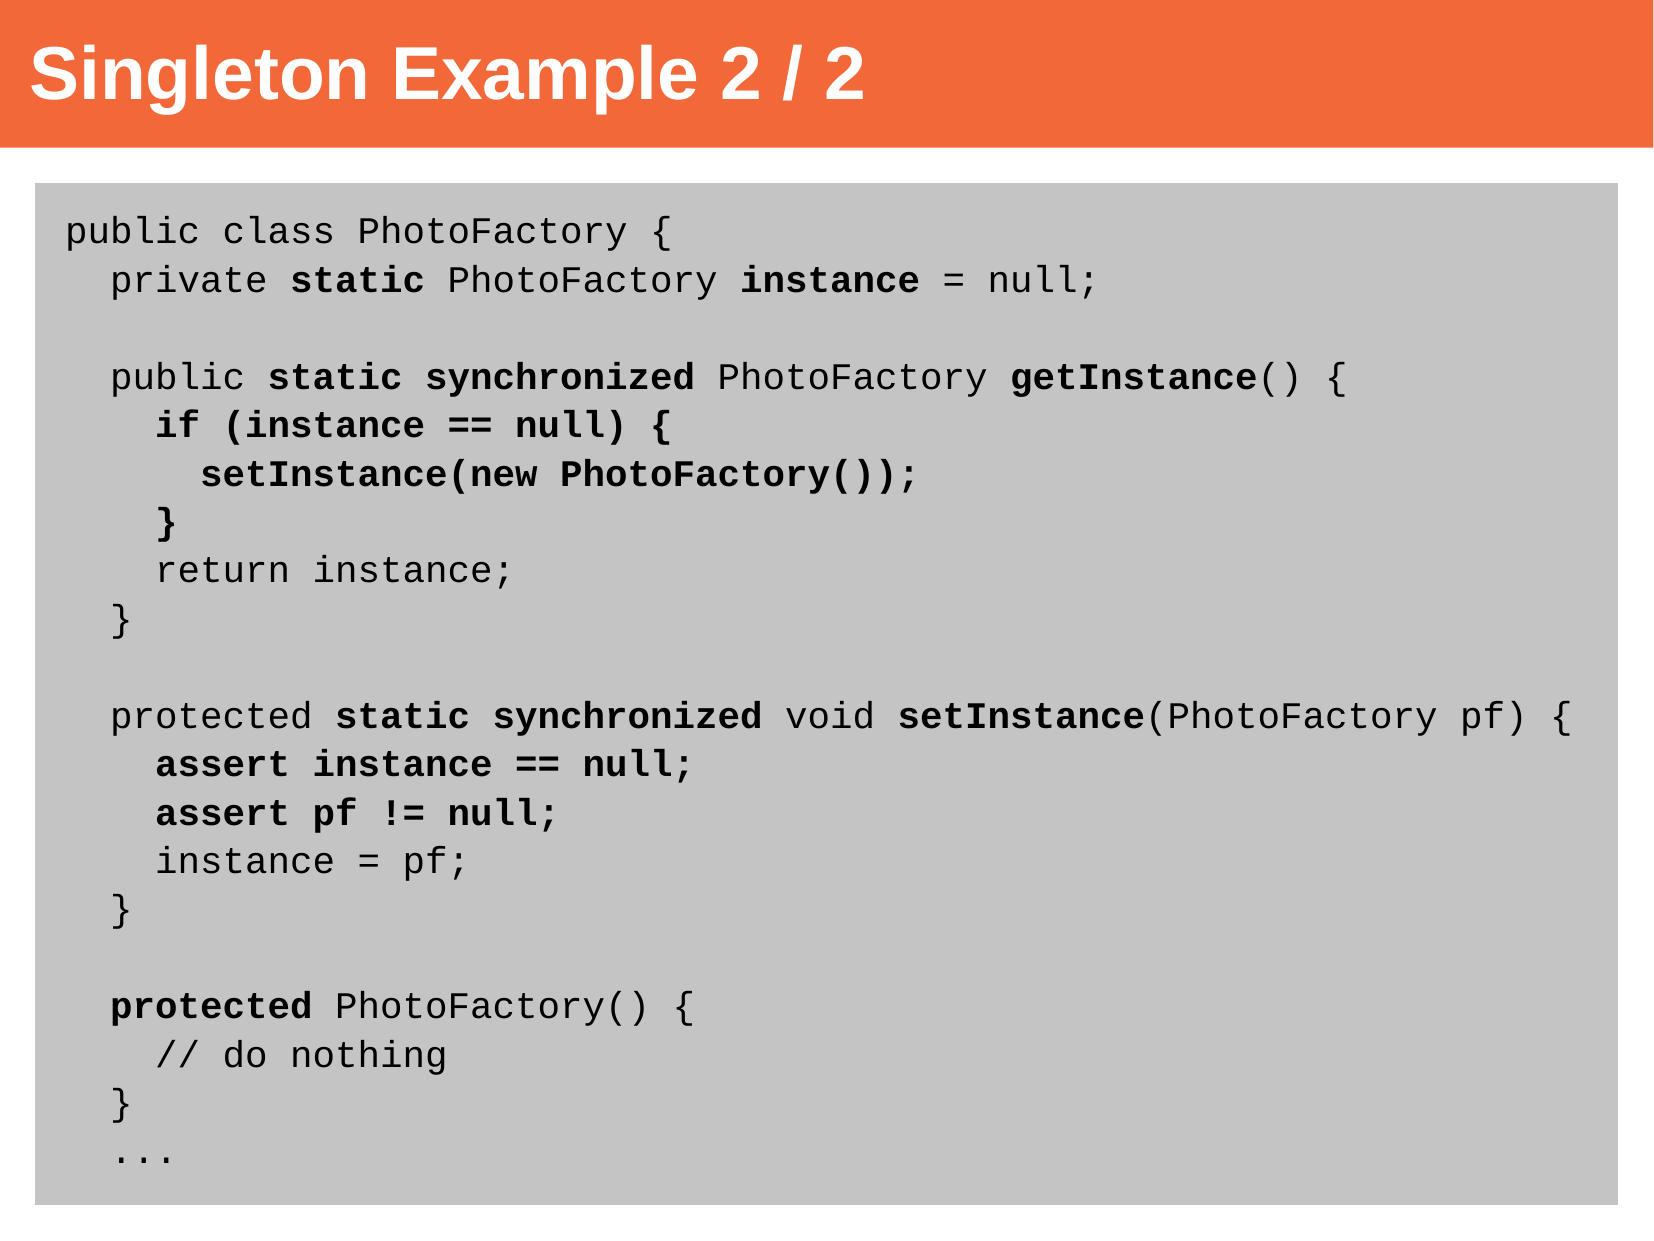

# Singleton Example 2 / 2
public class PhotoFactory {
 private static PhotoFactory instance = null;
 public static synchronized PhotoFactory getInstance() {
 if (instance == null) {
 setInstance(new PhotoFactory());
 }
 return instance;
 }
 protected static synchronized void setInstance(PhotoFactory pf) {
 assert instance == null;
 assert pf != null;
 instance = pf;
 }
 protected PhotoFactory() {
 // do nothing
 }
 ...
Advanced Design and Programming
30
© 2018 Dirk Riehle - All Rights Reserved